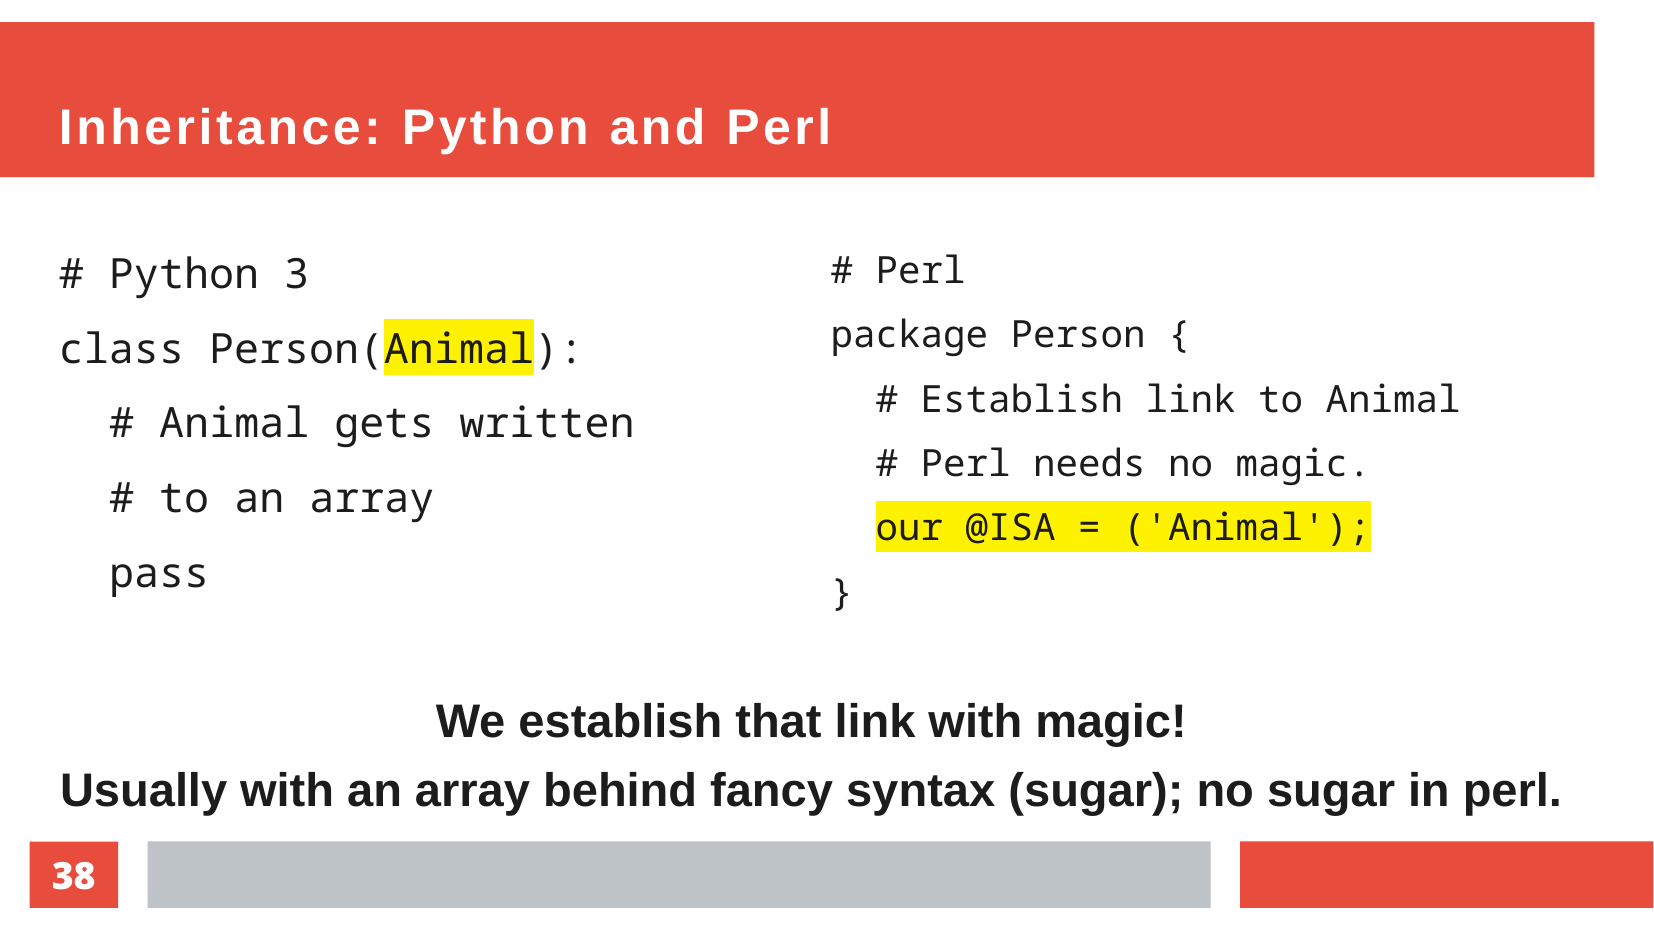

# Inheritance: Python and Perl
# Python 3
class Person(Animal):
 # Animal gets written
 # to an array
 pass
# Perl
package Person {
 # Establish link to Animal
 # Perl needs no magic.
 our @ISA = ('Animal');
}
We establish that link with magic!
Usually with an array behind fancy syntax (sugar); no sugar in perl.
38